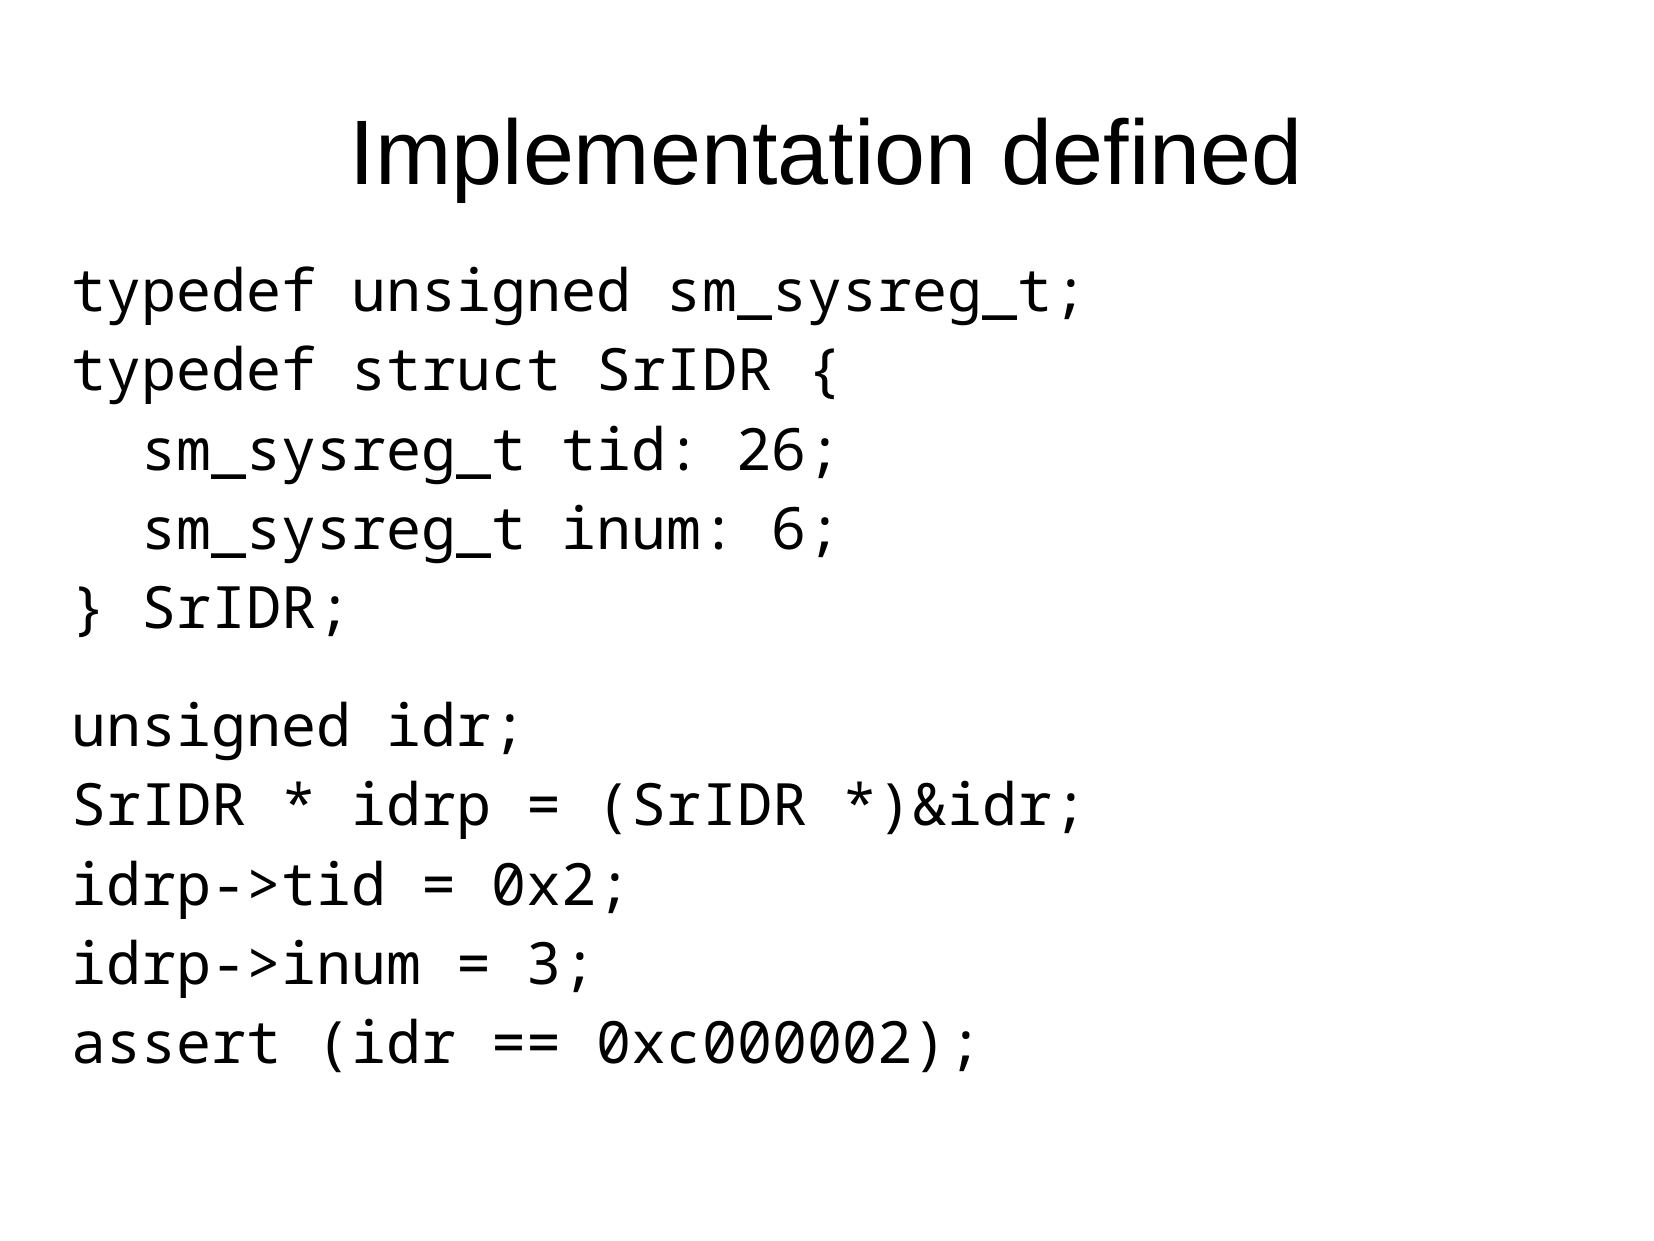

# Implementation defined
typedef unsigned sm_sysreg_t;
typedef struct SrIDR {
 sm_sysreg_t tid: 26;
 sm_sysreg_t inum: 6;
} SrIDR;
unsigned idr;
SrIDR * idrp = (SrIDR *)&idr;
idrp->tid = 0x2;
idrp->inum = 3;
assert (idr == 0xc000002);